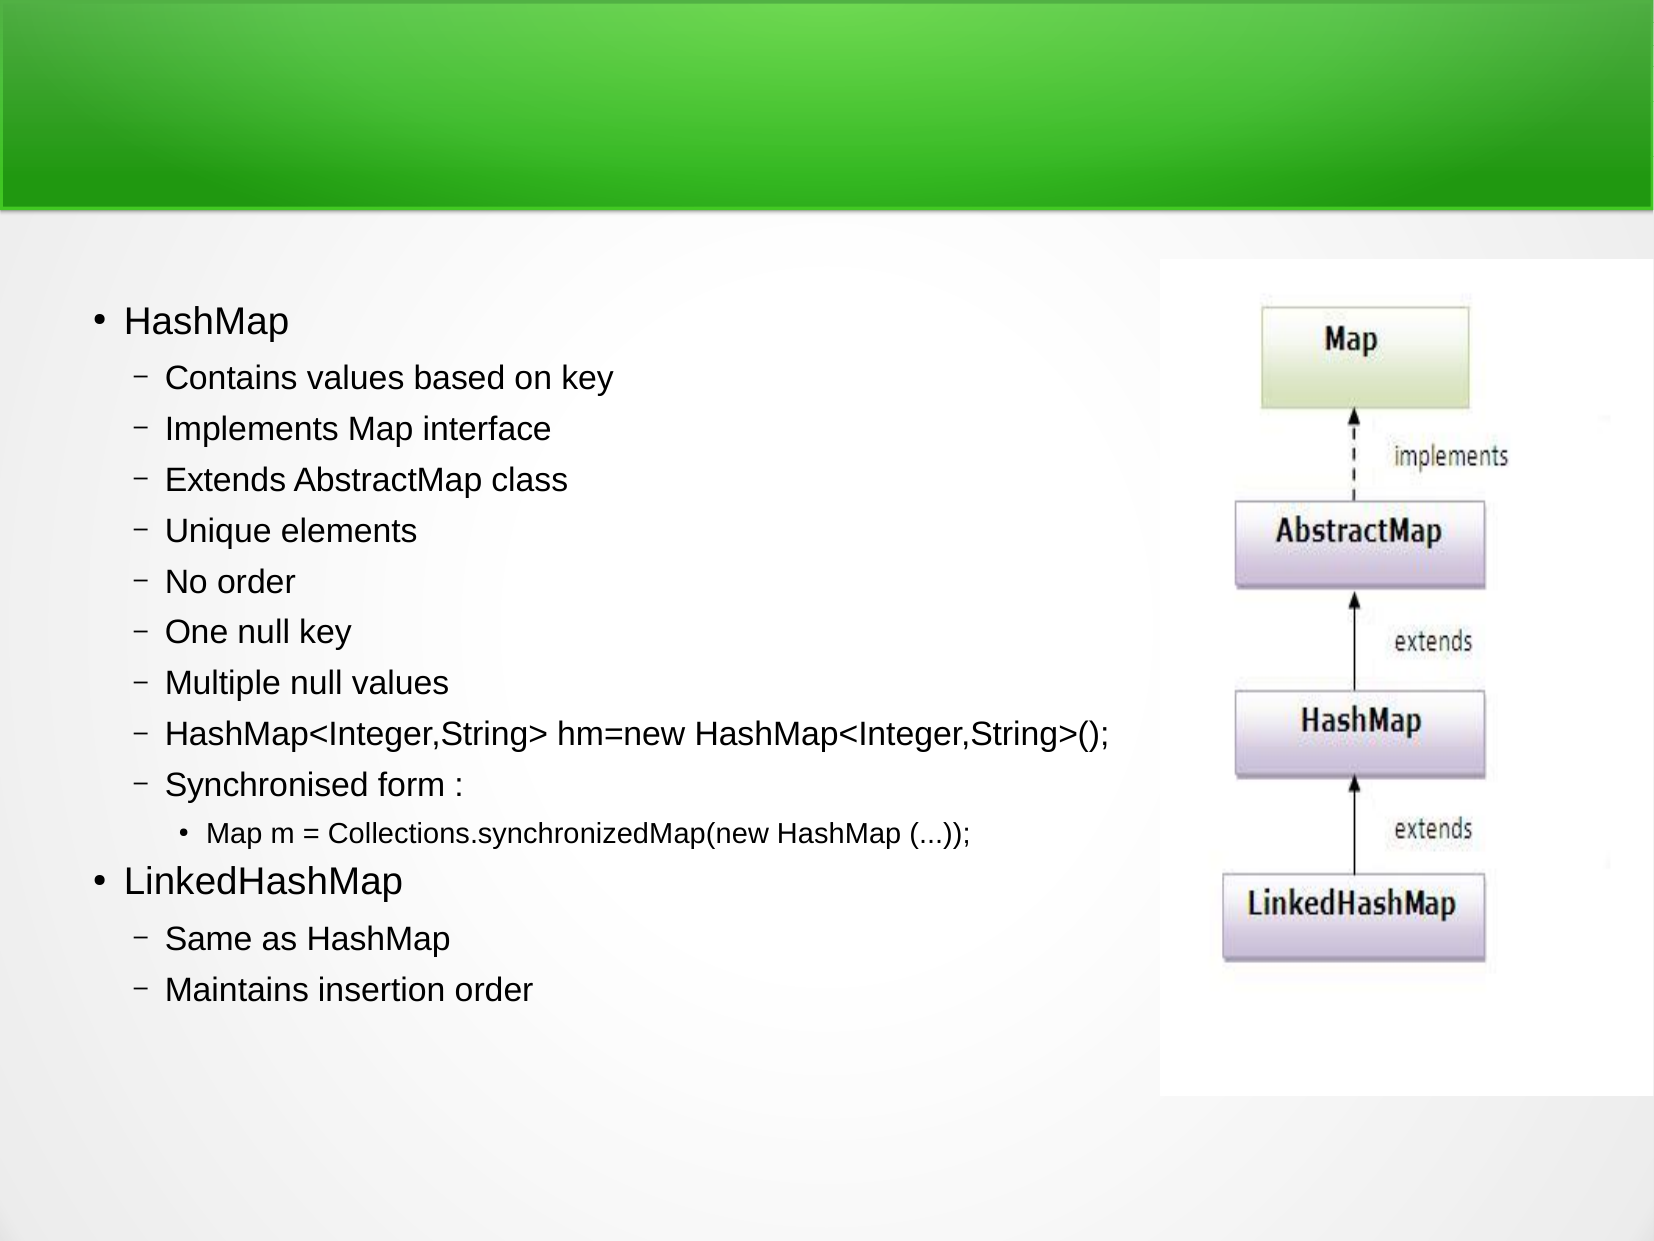

#
HashMap
Contains values based on key
Implements Map interface
Extends AbstractMap class
Unique elements
No order
One null key
Multiple null values
HashMap<Integer,String> hm=new HashMap<Integer,String>();
Synchronised form :
Map m = Collections.synchronizedMap(new HashMap (...));
LinkedHashMap
Same as HashMap
Maintains insertion order